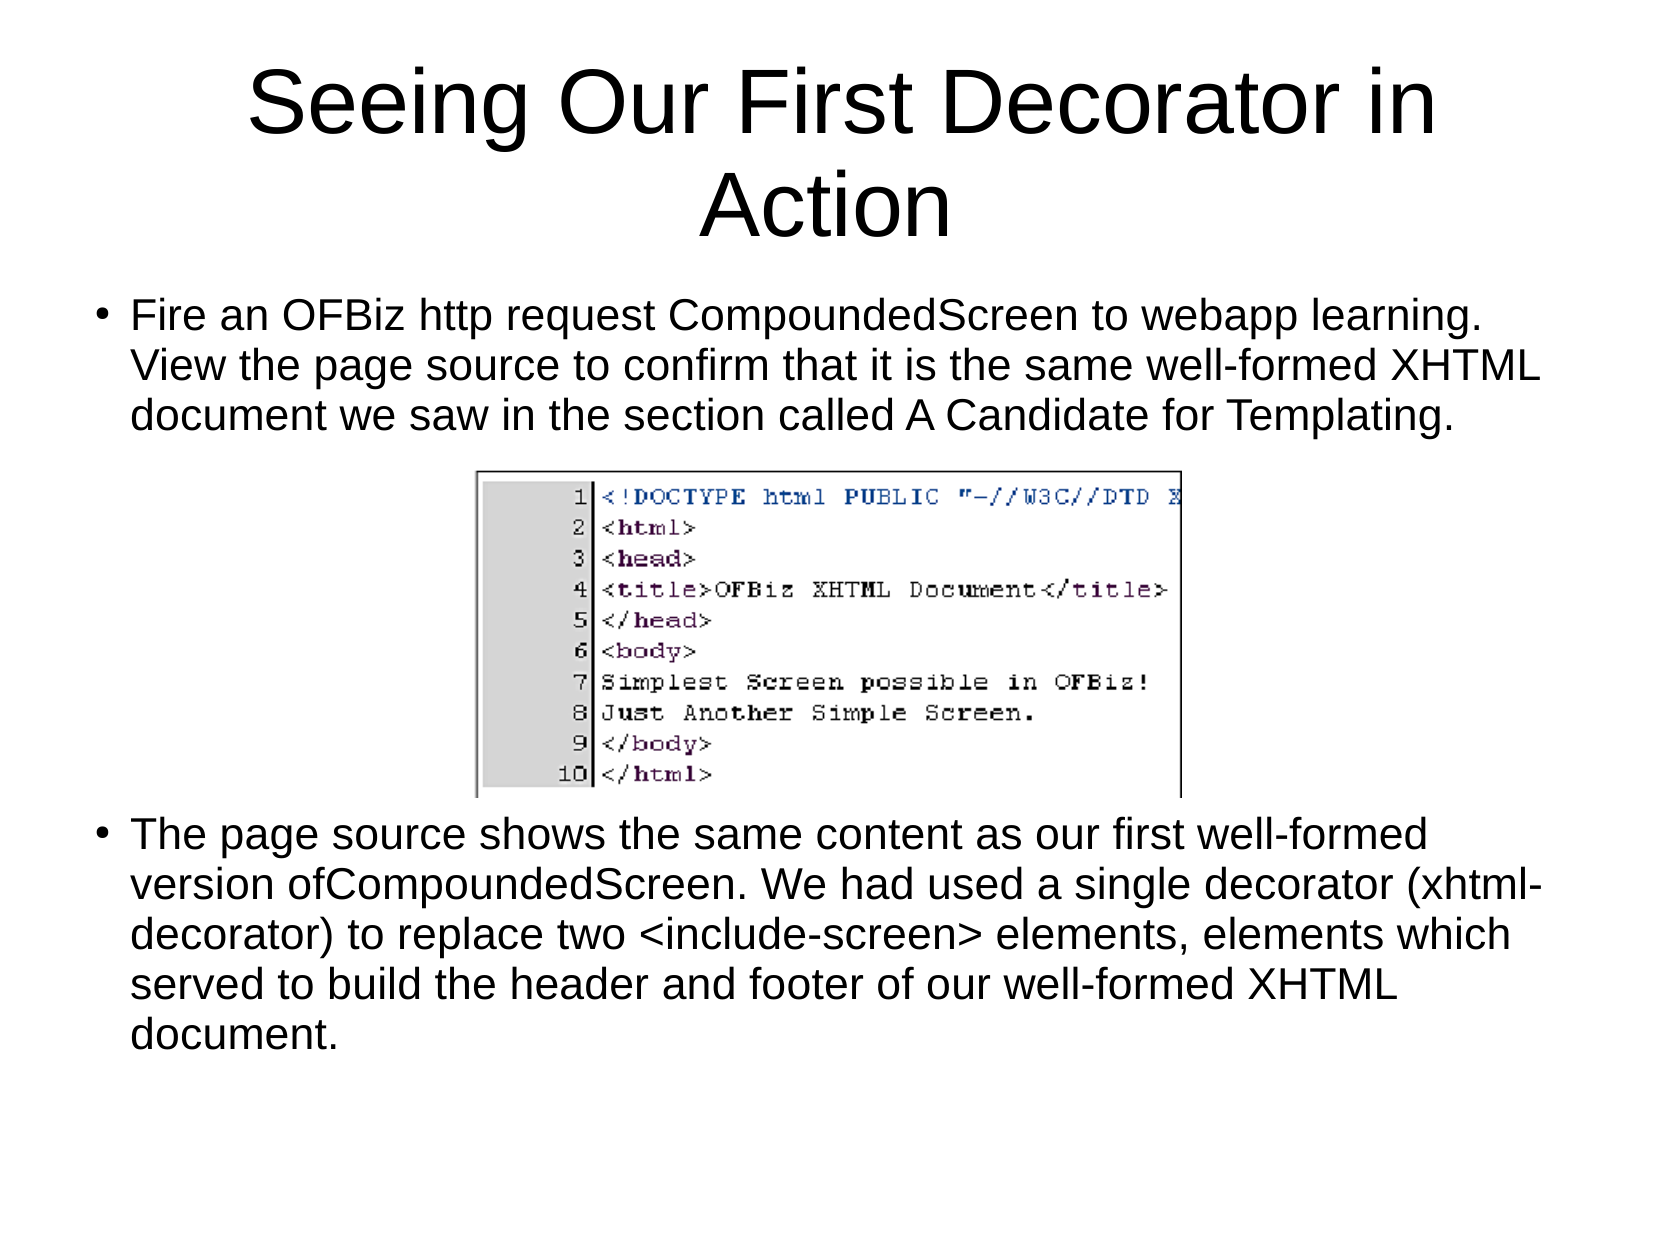

# Seeing Our First Decorator in Action
Fire an OFBiz http request CompoundedScreen to webapp learning. View the page source to confirm that it is the same well-formed XHTML document we saw in the section called A Candidate for Templating.
The page source shows the same content as our first well-formed version ofCompoundedScreen. We had used a single decorator (xhtml-decorator) to replace two <include-screen> elements, elements which served to build the header and footer of our well-formed XHTML document.